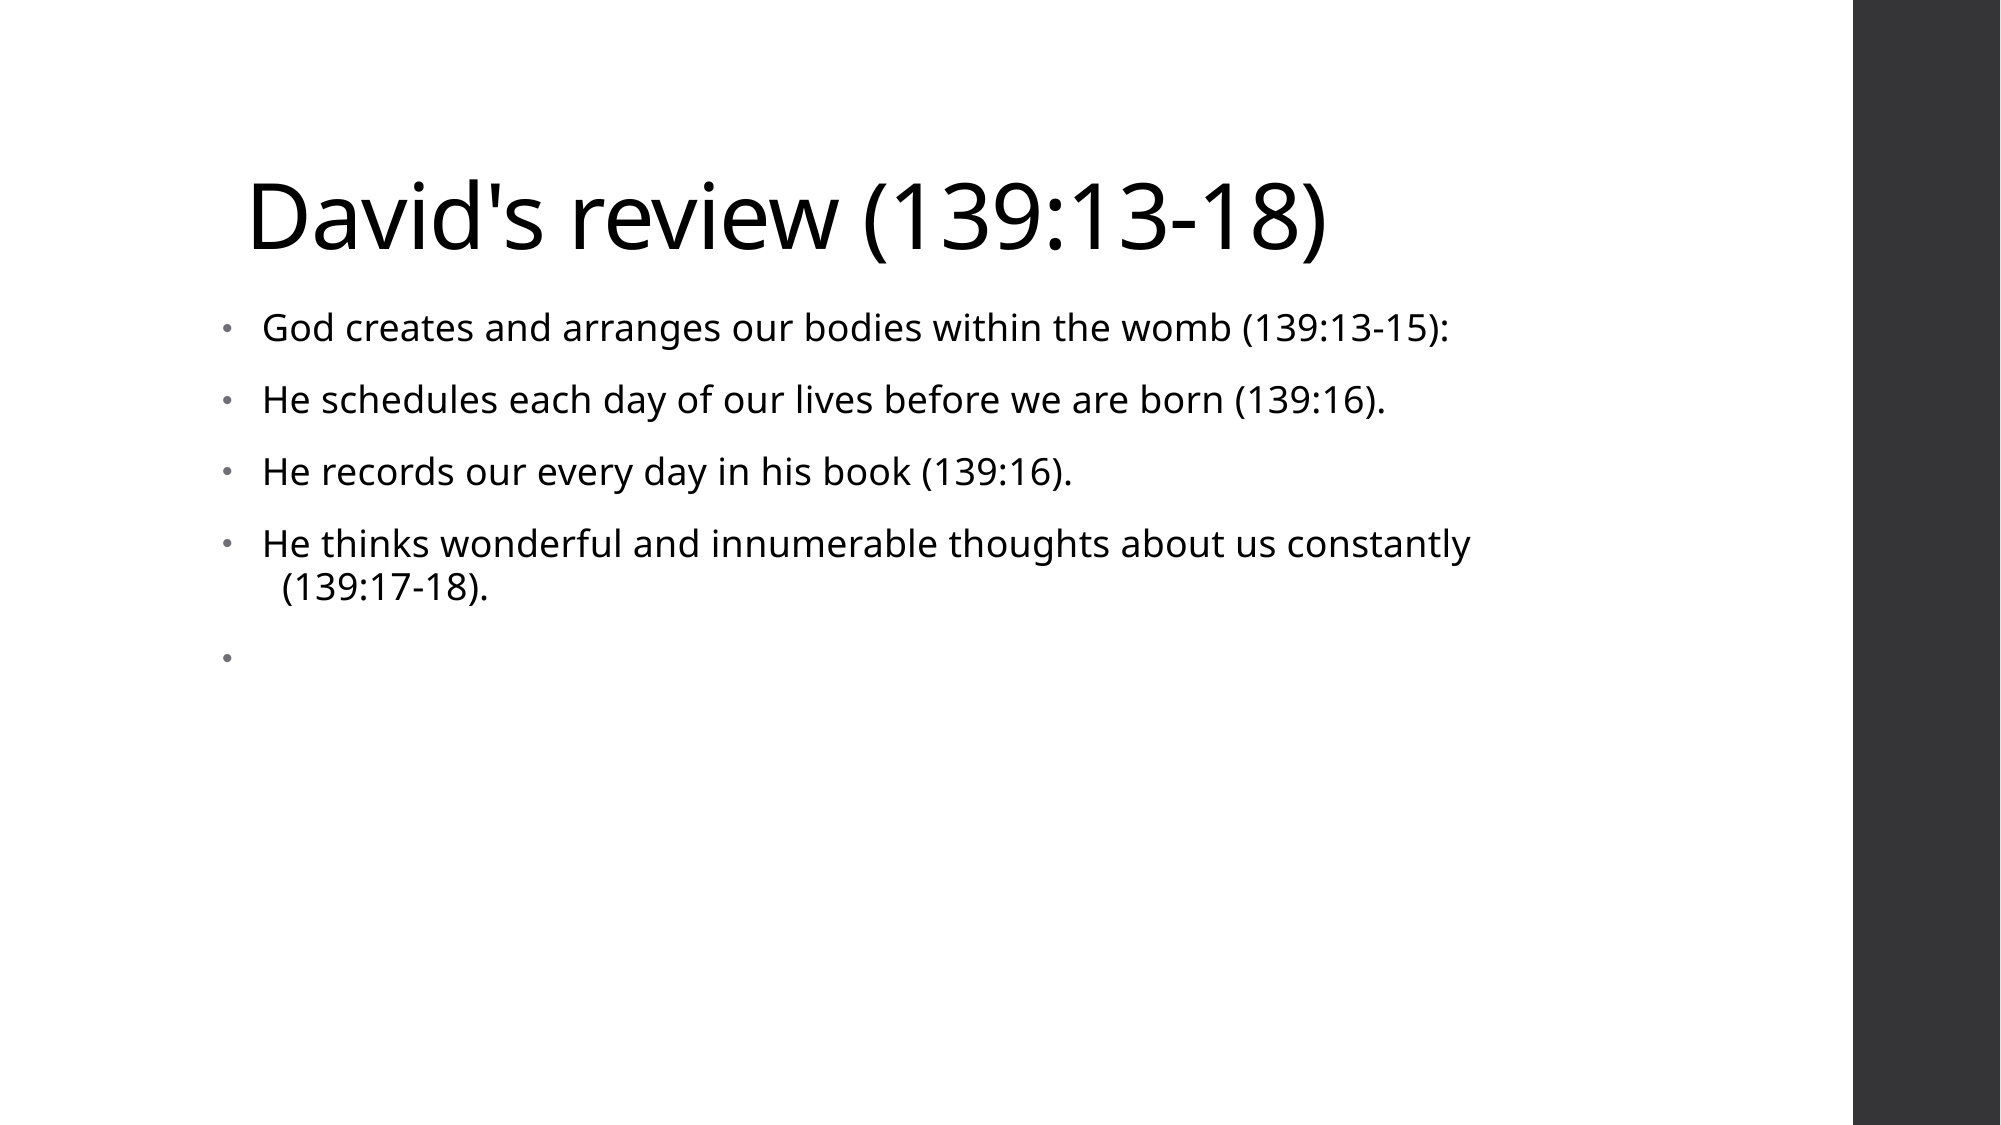

# David's review (139:13-18)
 God creates and arranges our bodies within the womb (139:13-15):
 He schedules each day of our lives before we are born (139:16).
 He records our every day in his book (139:16).
 He thinks wonderful and innumerable thoughts about us constantly (139:17-18).